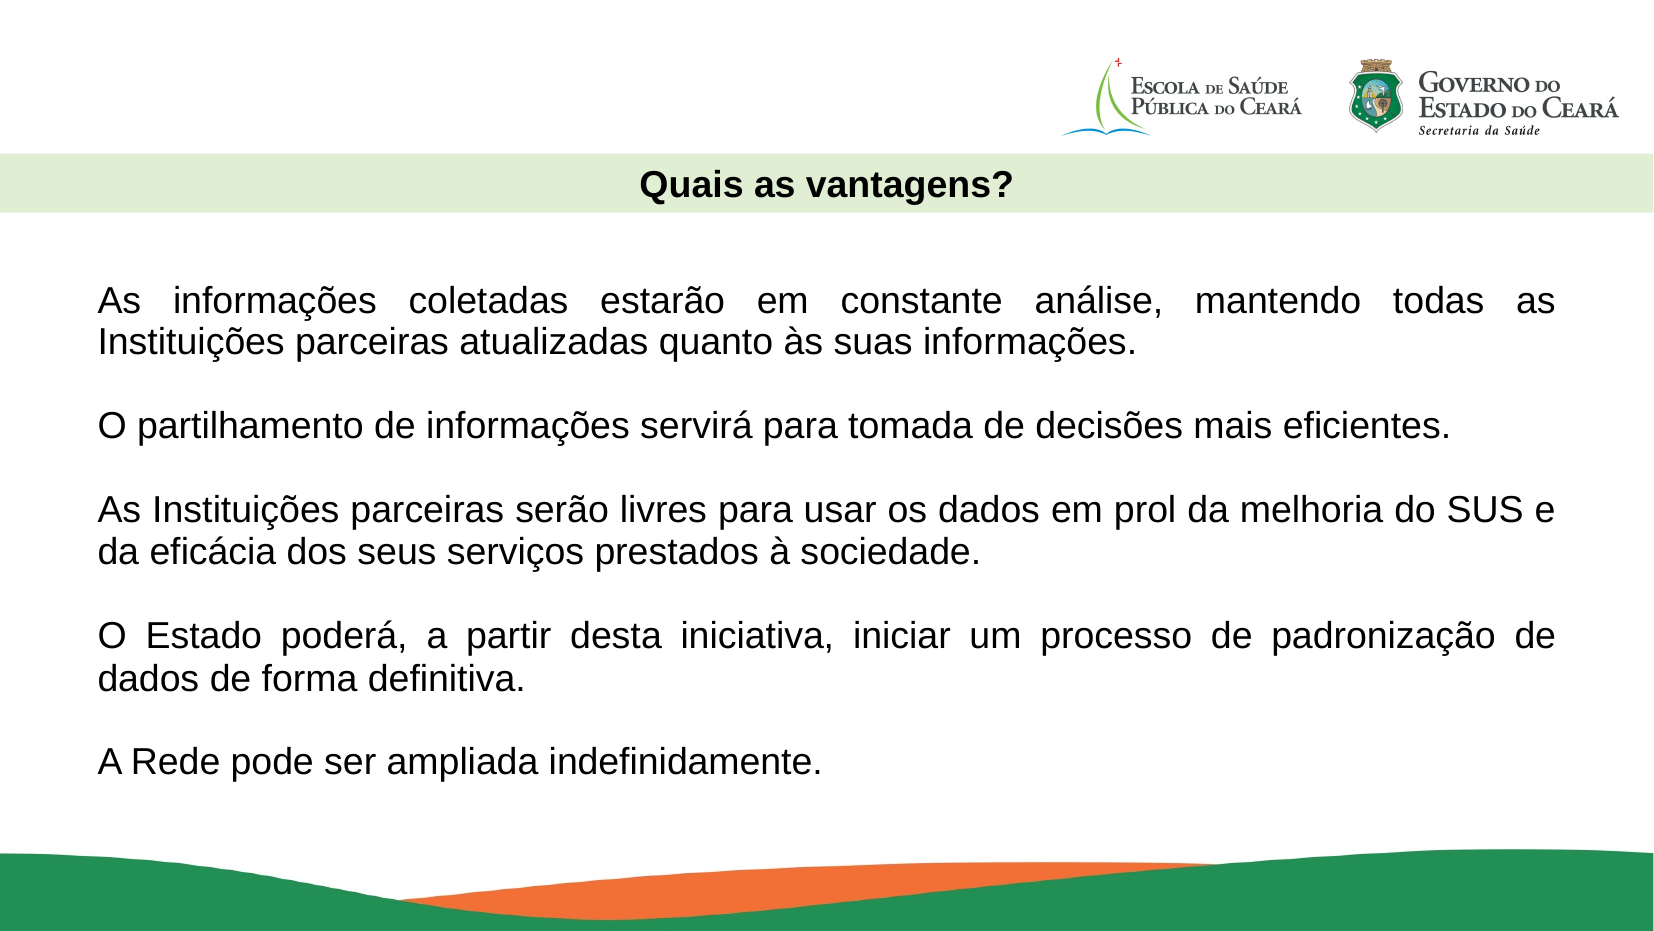

# Quais as vantagens?
As informações coletadas estarão em constante análise, mantendo todas as Instituições parceiras atualizadas quanto às suas informações.
O partilhamento de informações servirá para tomada de decisões mais eficientes.
As Instituições parceiras serão livres para usar os dados em prol da melhoria do SUS e da eficácia dos seus serviços prestados à sociedade.
O Estado poderá, a partir desta iniciativa, iniciar um processo de padronização de dados de forma definitiva.
A Rede pode ser ampliada indefinidamente.